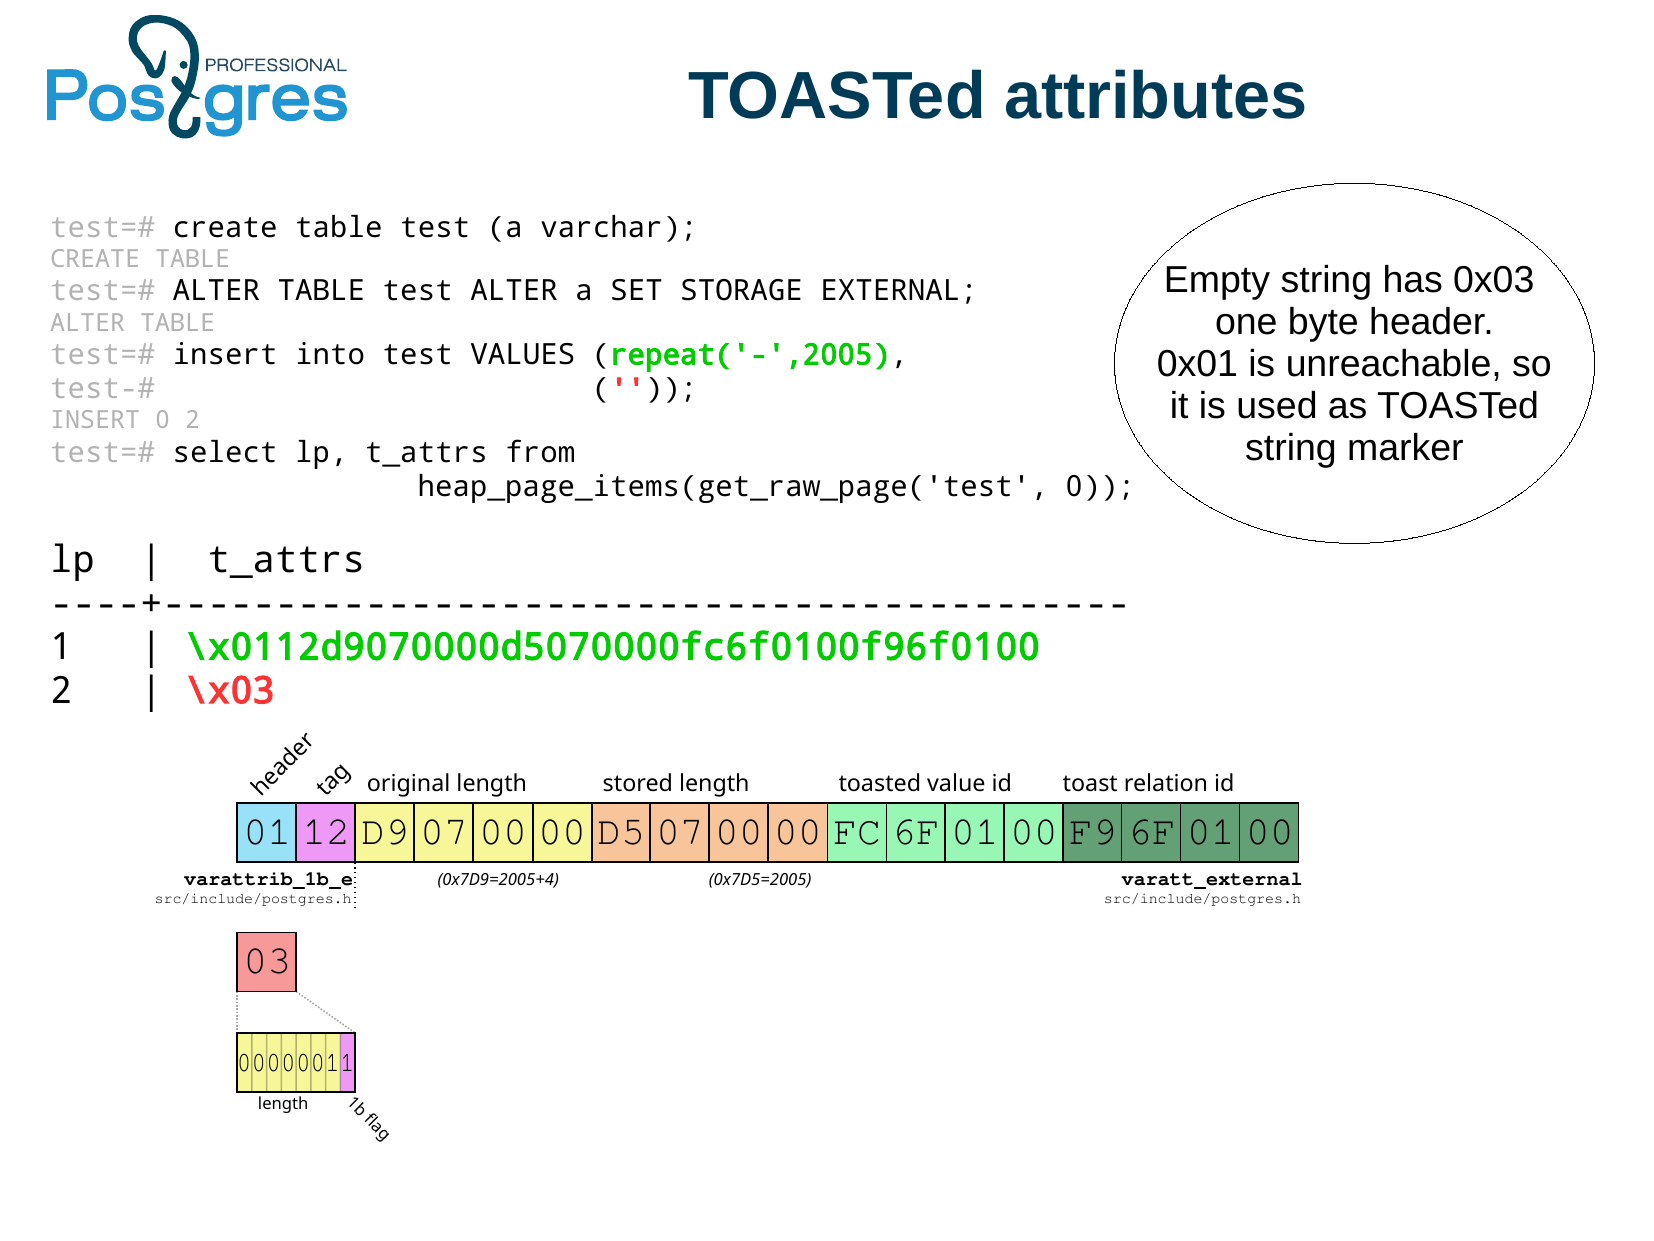

# TOASTed attributes
Empty string has 0x03
one byte header.
0x01 is unreachable, so
it is used as TOASTed
string marker
test=# create table test (a varchar);
CREATE TABLE
test=# ALTER TABLE test ALTER a SET STORAGE EXTERNAL;
ALTER TABLE
test=# insert into test VALUES (repeat('-',2005),
test-# (''));
INSERT 0 2
test=# select lp, t_attrs from
 heap_page_items(get_raw_page('test', 0));
lp | t_attrs
----+-------------------------------------------
1 | \x0112d9070000d5070000fc6f0100f96f0100
2 | \x03